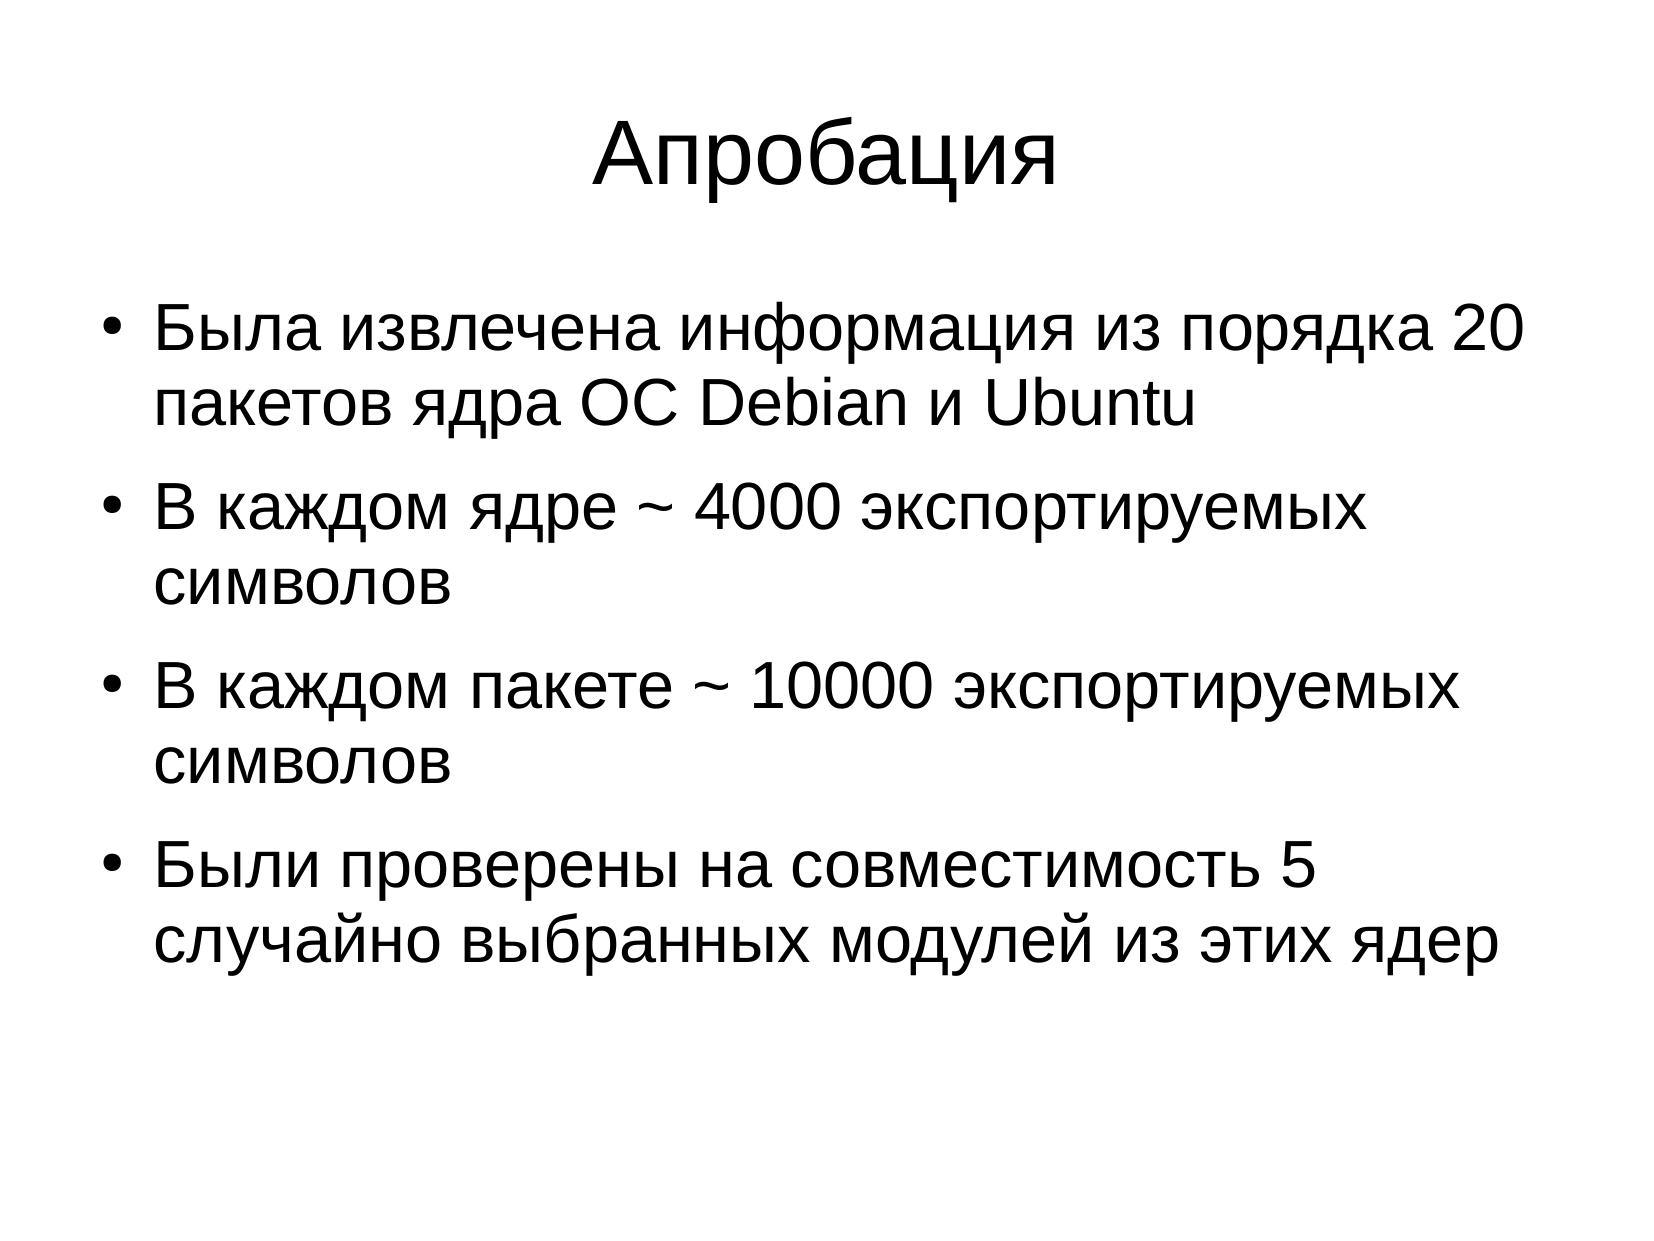

# Апробация
Была извлечена информация из порядка 20 пакетов ядра OС Debian и Ubuntu
В каждом ядре ~ 4000 экспортируемых символов
В каждом пакете ~ 10000 экспортируемых символов
Были проверены на совместимость 5 случайно выбранных модулей из этих ядер